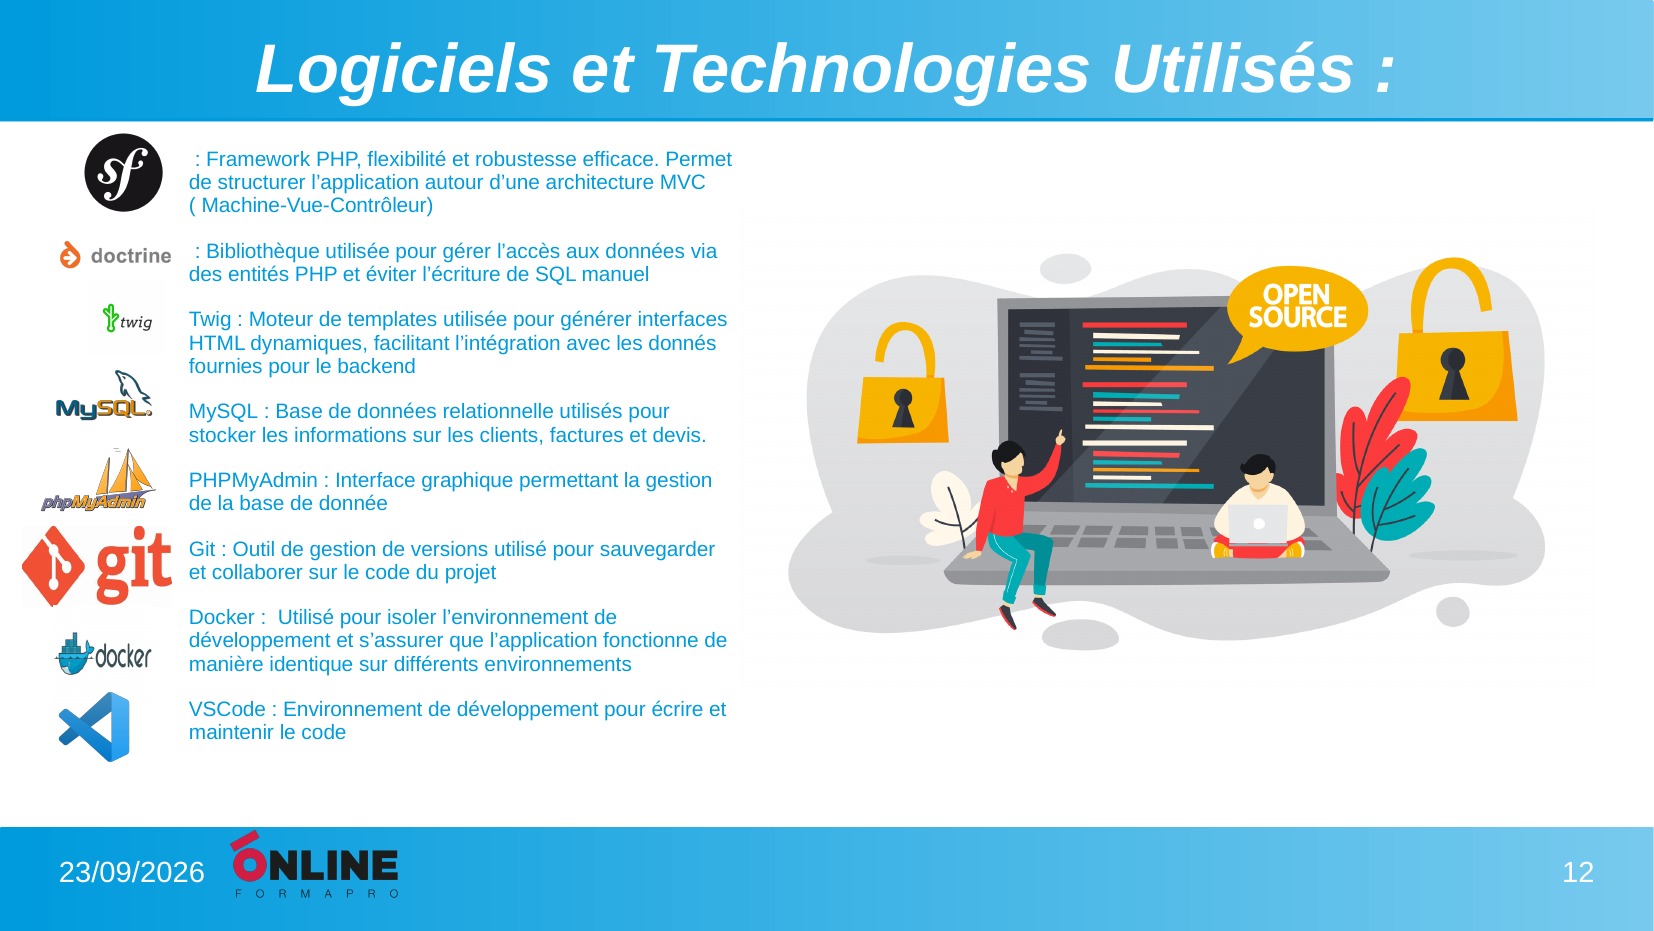

# Logiciels et Technologies Utilisés :
 : Framework PHP, flexibilité et robustesse efficace. Permet de structurer l’application autour d’une architecture MVC ( Machine-Vue-Contrôleur)
 : Bibliothèque utilisée pour gérer l’accès aux données via des entités PHP et éviter l’écriture de SQL manuel
Twig : Moteur de templates utilisée pour générer interfaces HTML dynamiques, facilitant l’intégration avec les donnés fournies pour le backend
MySQL : Base de données relationnelle utilisés pour stocker les informations sur les clients, factures et devis.
PHPMyAdmin : Interface graphique permettant la gestion de la base de donnée
Git : Outil de gestion de versions utilisé pour sauvegarder et collaborer sur le code du projet
Docker : Utilisé pour isoler l’environnement de développement et s’assurer que l’application fonctionne de manière identique sur différents environnements
VSCode : Environnement de développement pour écrire et maintenir le code
12